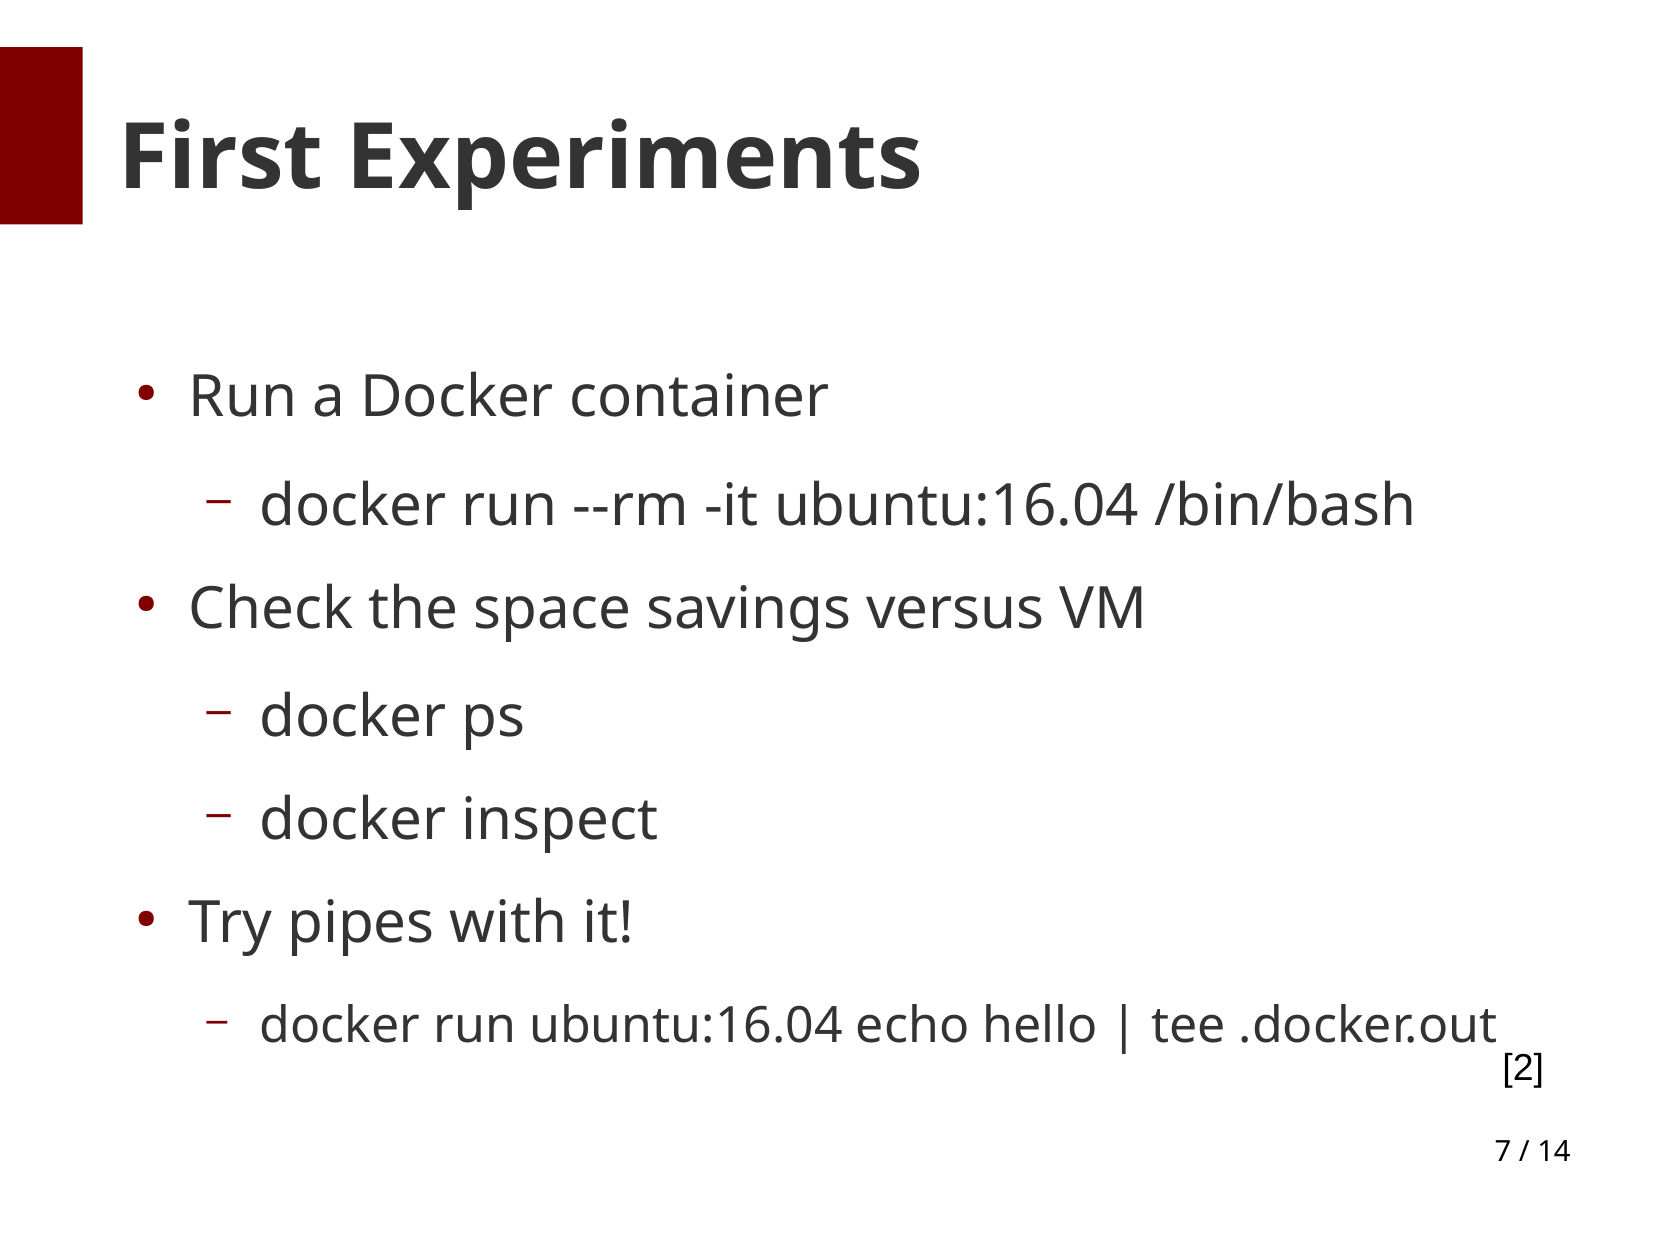

# First Experiments
Run a Docker container
docker run --rm -it ubuntu:16.04 /bin/bash
Check the space savings versus VM
docker ps
docker inspect
Try pipes with it!
docker run ubuntu:16.04 echo hello | tee .docker.out
[2]
7